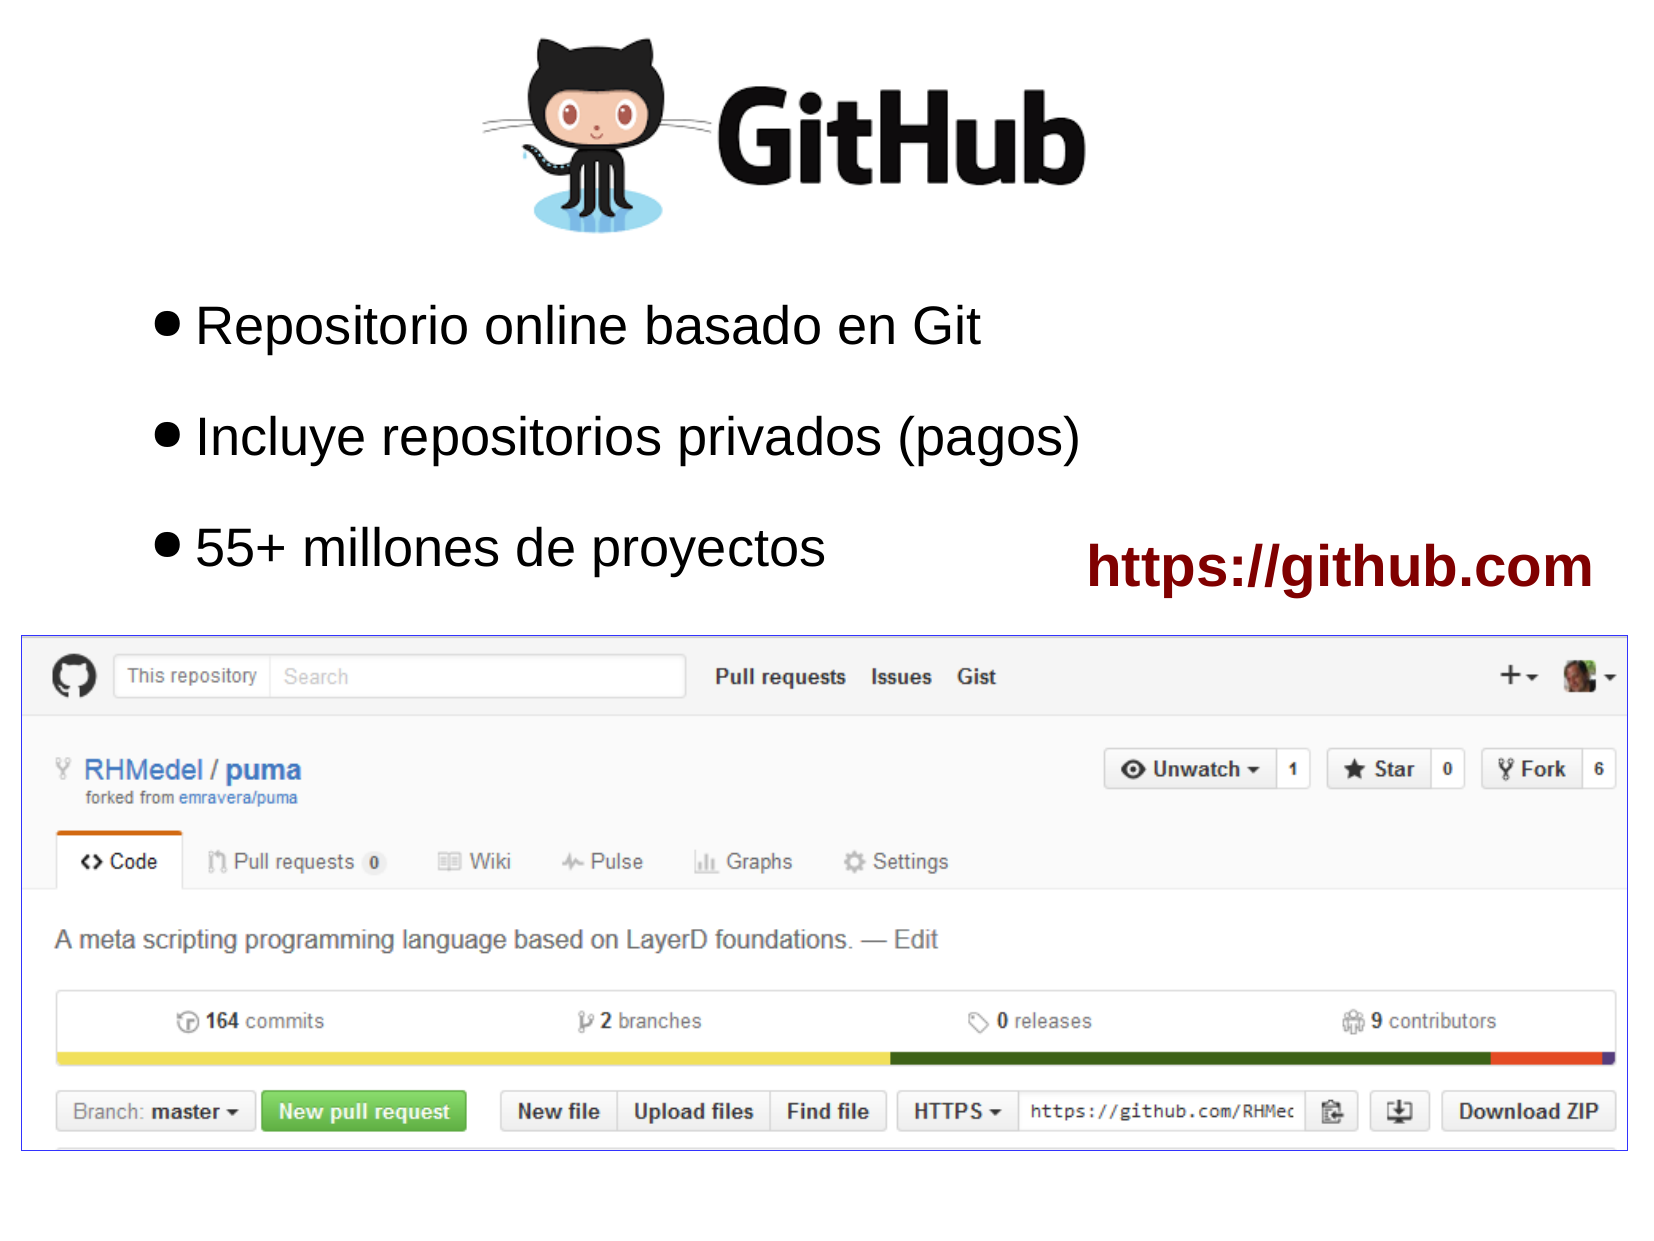

# Repositorio online basado en Git
Incluye repositorios privados (pagos)
55+ millones de proyectos
https://github.com